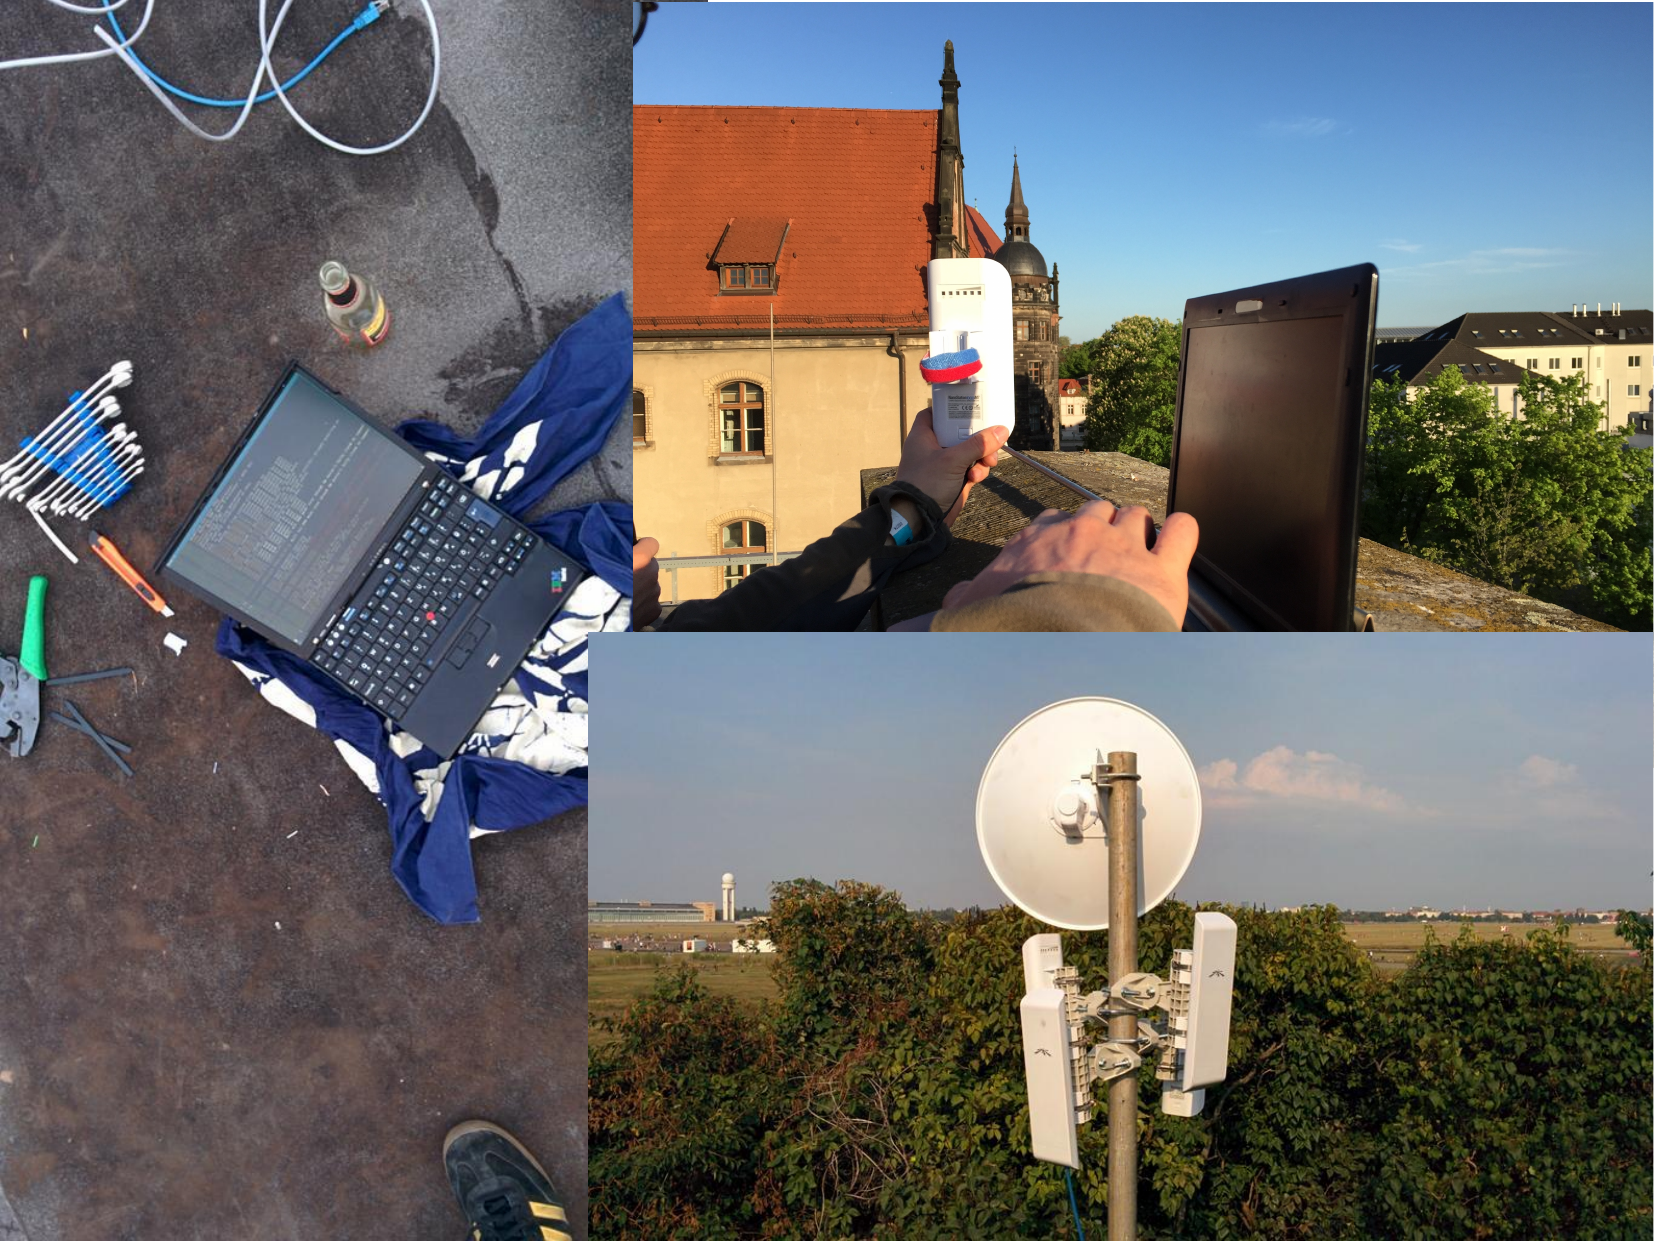

Kleingarten Tempelhofer Berg/ Tempelhofer Feld
Version 11 - August 2006
4